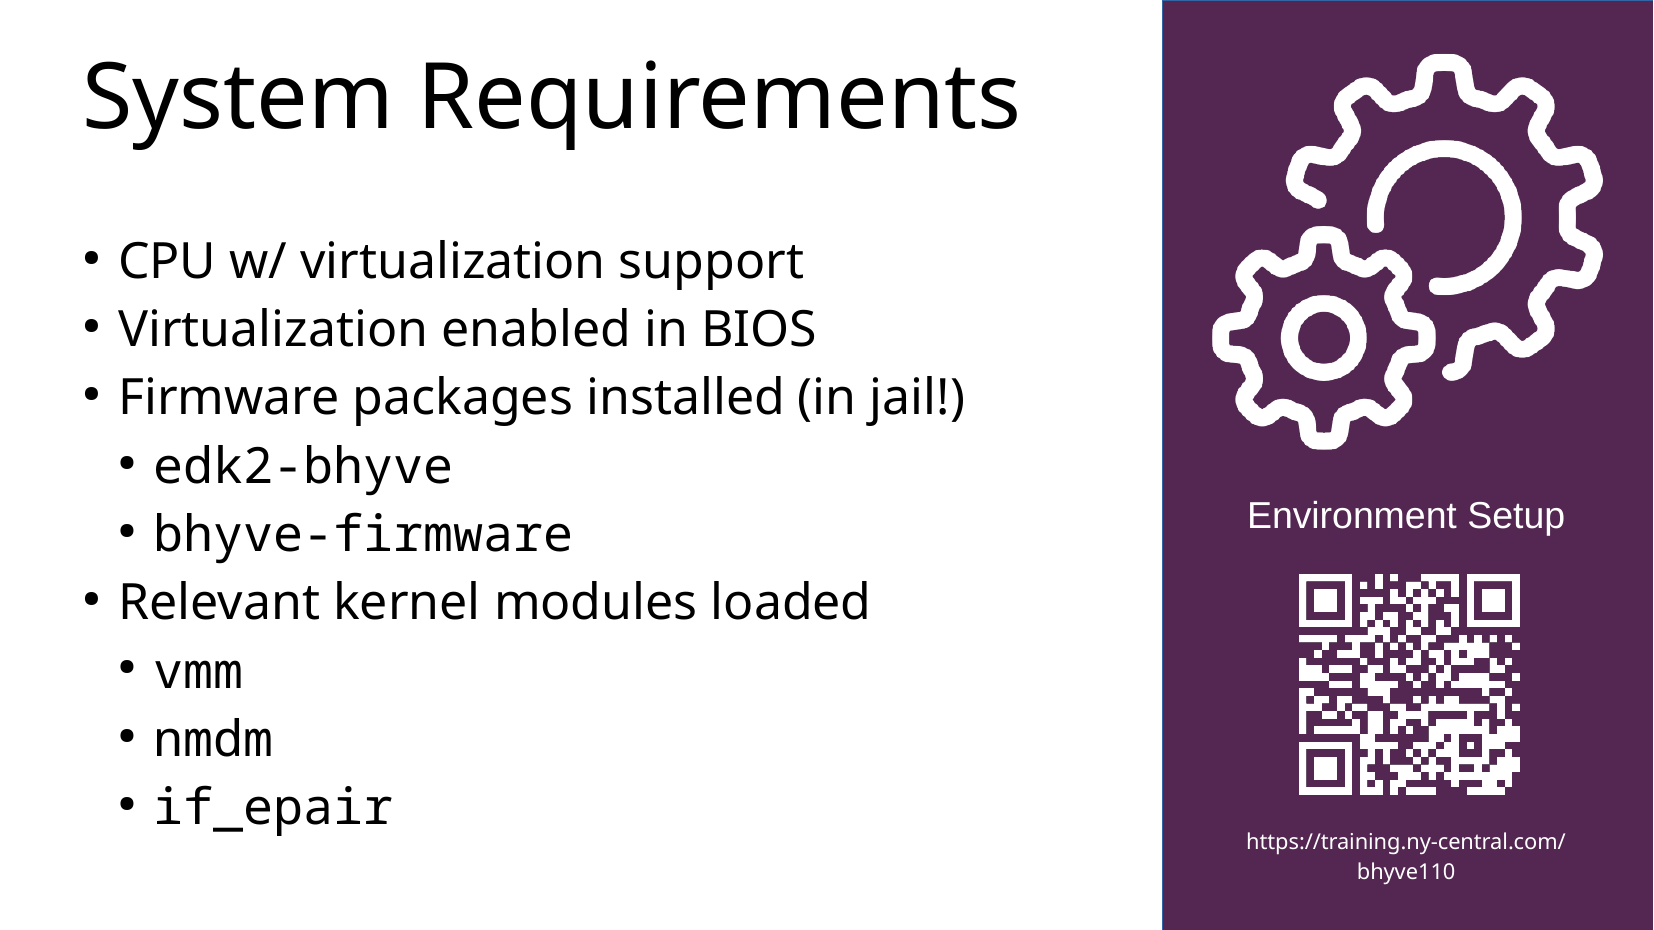

# System Requirements
CPU w/ virtualization support
Virtualization enabled in BIOS
Firmware packages installed (in jail!)
edk2-bhyve
bhyve-firmware
Relevant kernel modules loaded
vmm
nmdm
if_epair
Environment Setup
https://training.ny-central.com/bhyve110